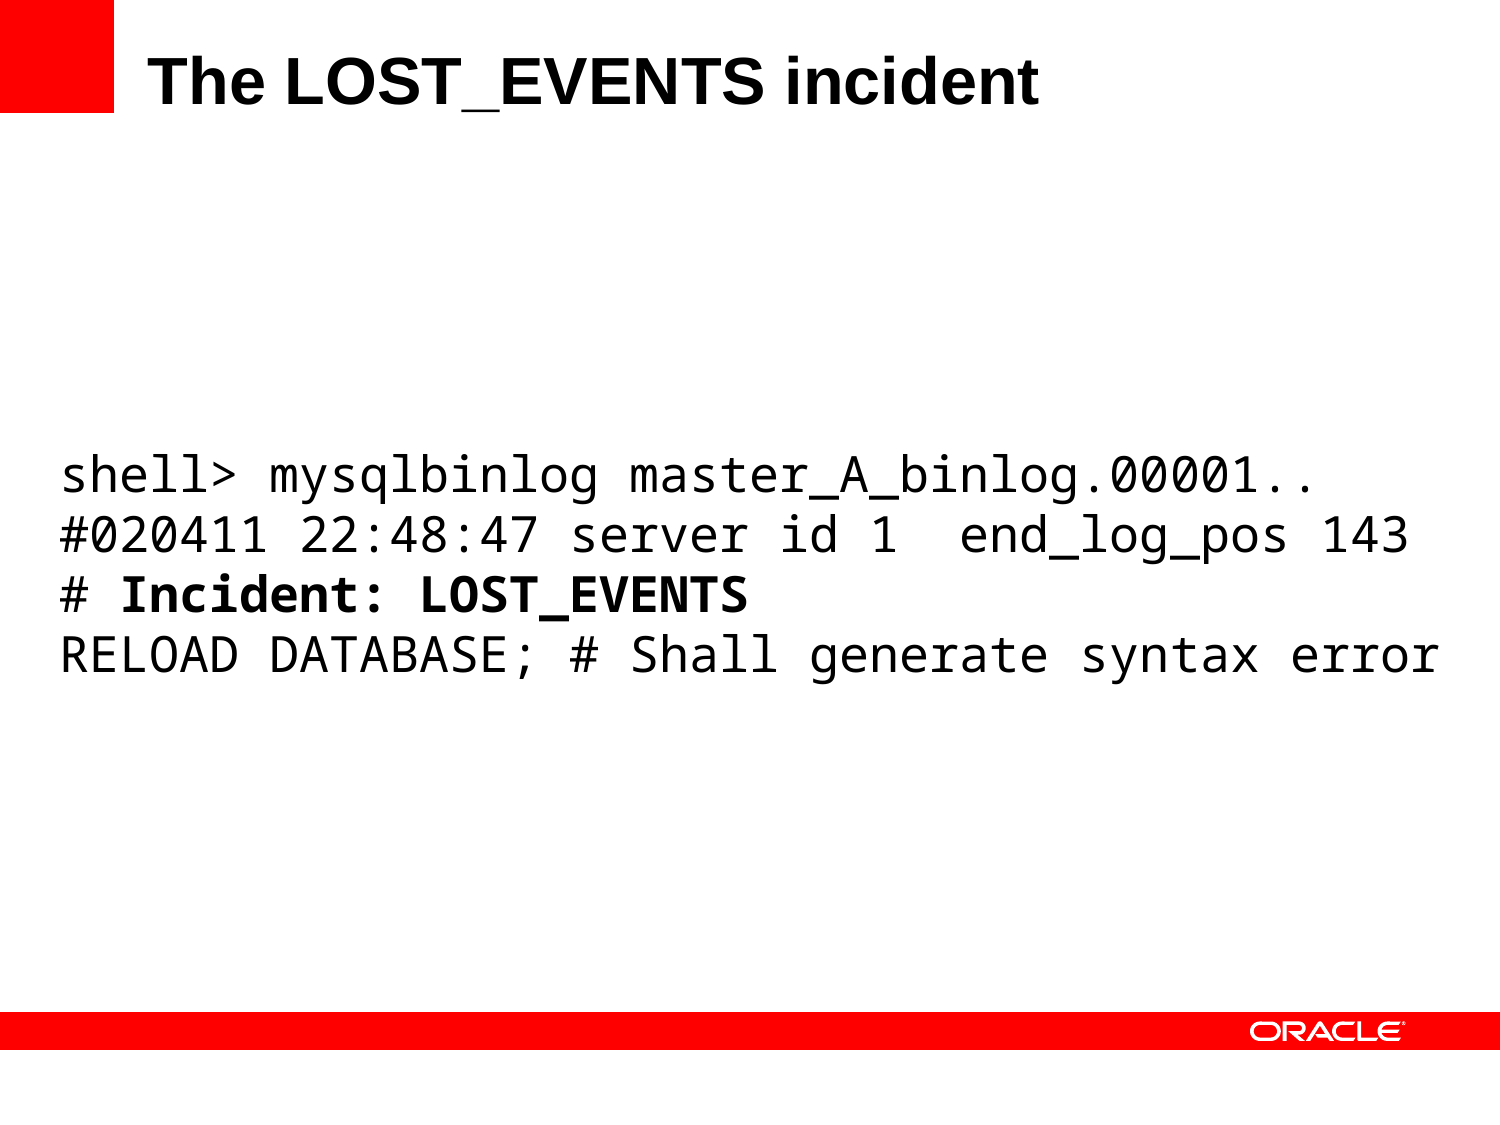

# The LOST_EVENTS incident
shell> mysqlbinlog master_A_binlog.00001 .. 
#020411 22:48:47 server id 1 end_log_pos 143 
# Incident: LOST_EVENTS 
RELOAD DATABASE; # Shall generate syntax error